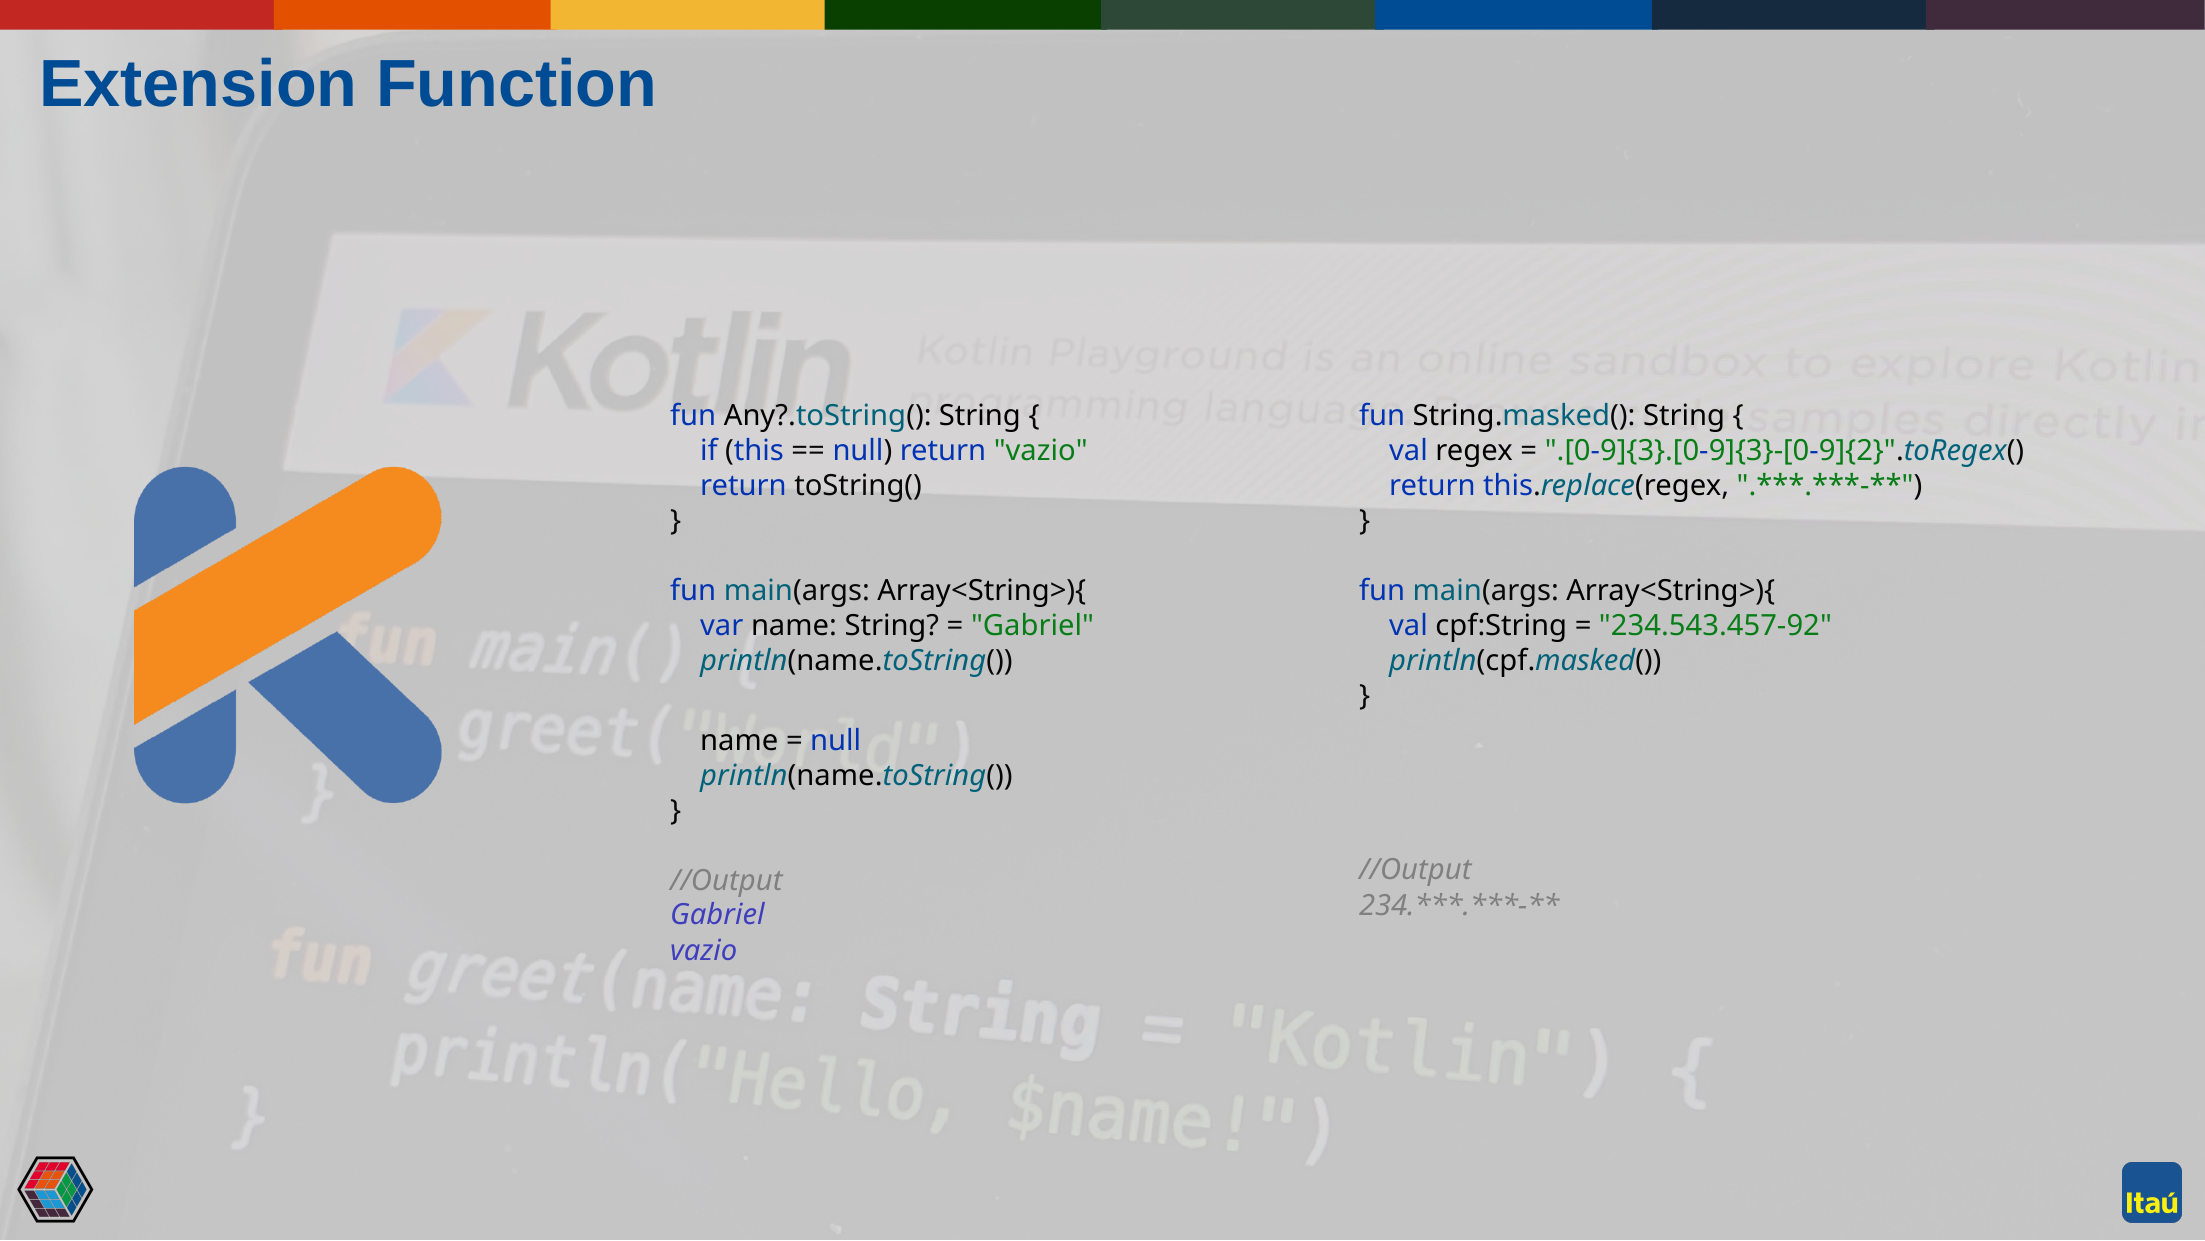

# Extension Function
fun Any?.toString(): String {
 if (this == null) return "vazio"
 return toString()
}
fun main(args: Array<String>){
 var name: String? = "Gabriel"
 println(name.toString())
 name = null
 println(name.toString())
}
//Output
Gabriel
vazio
fun String.masked(): String {
 val regex = ".[0-9]{3}.[0-9]{3}-[0-9]{2}".toRegex()
 return this.replace(regex, ".***.***-**")
}
fun main(args: Array<String>){
 val cpf:String = "234.543.457-92"
 println(cpf.masked())
}
//Output
234.***.***-**